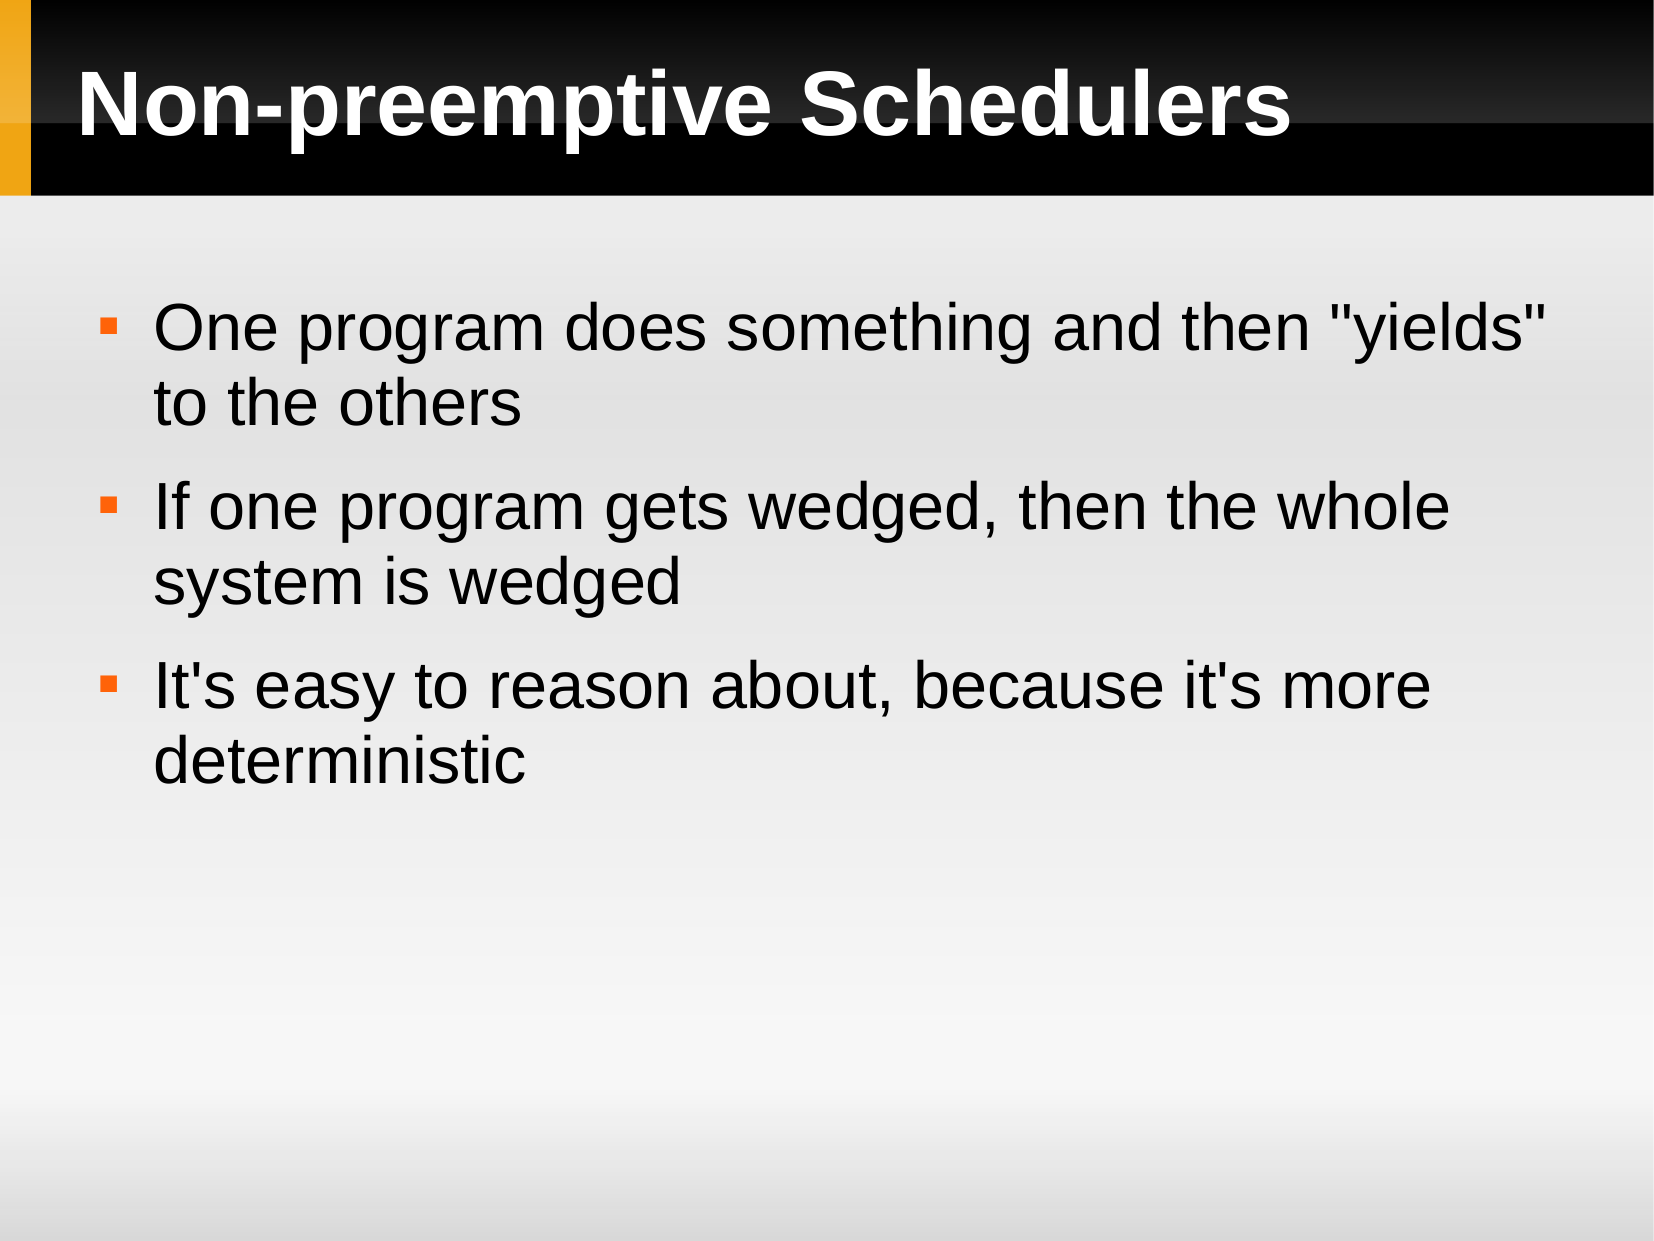

# Non-preemptive Schedulers
One program does something and then "yields" to the others
If one program gets wedged, then the whole system is wedged
It's easy to reason about, because it's more deterministic